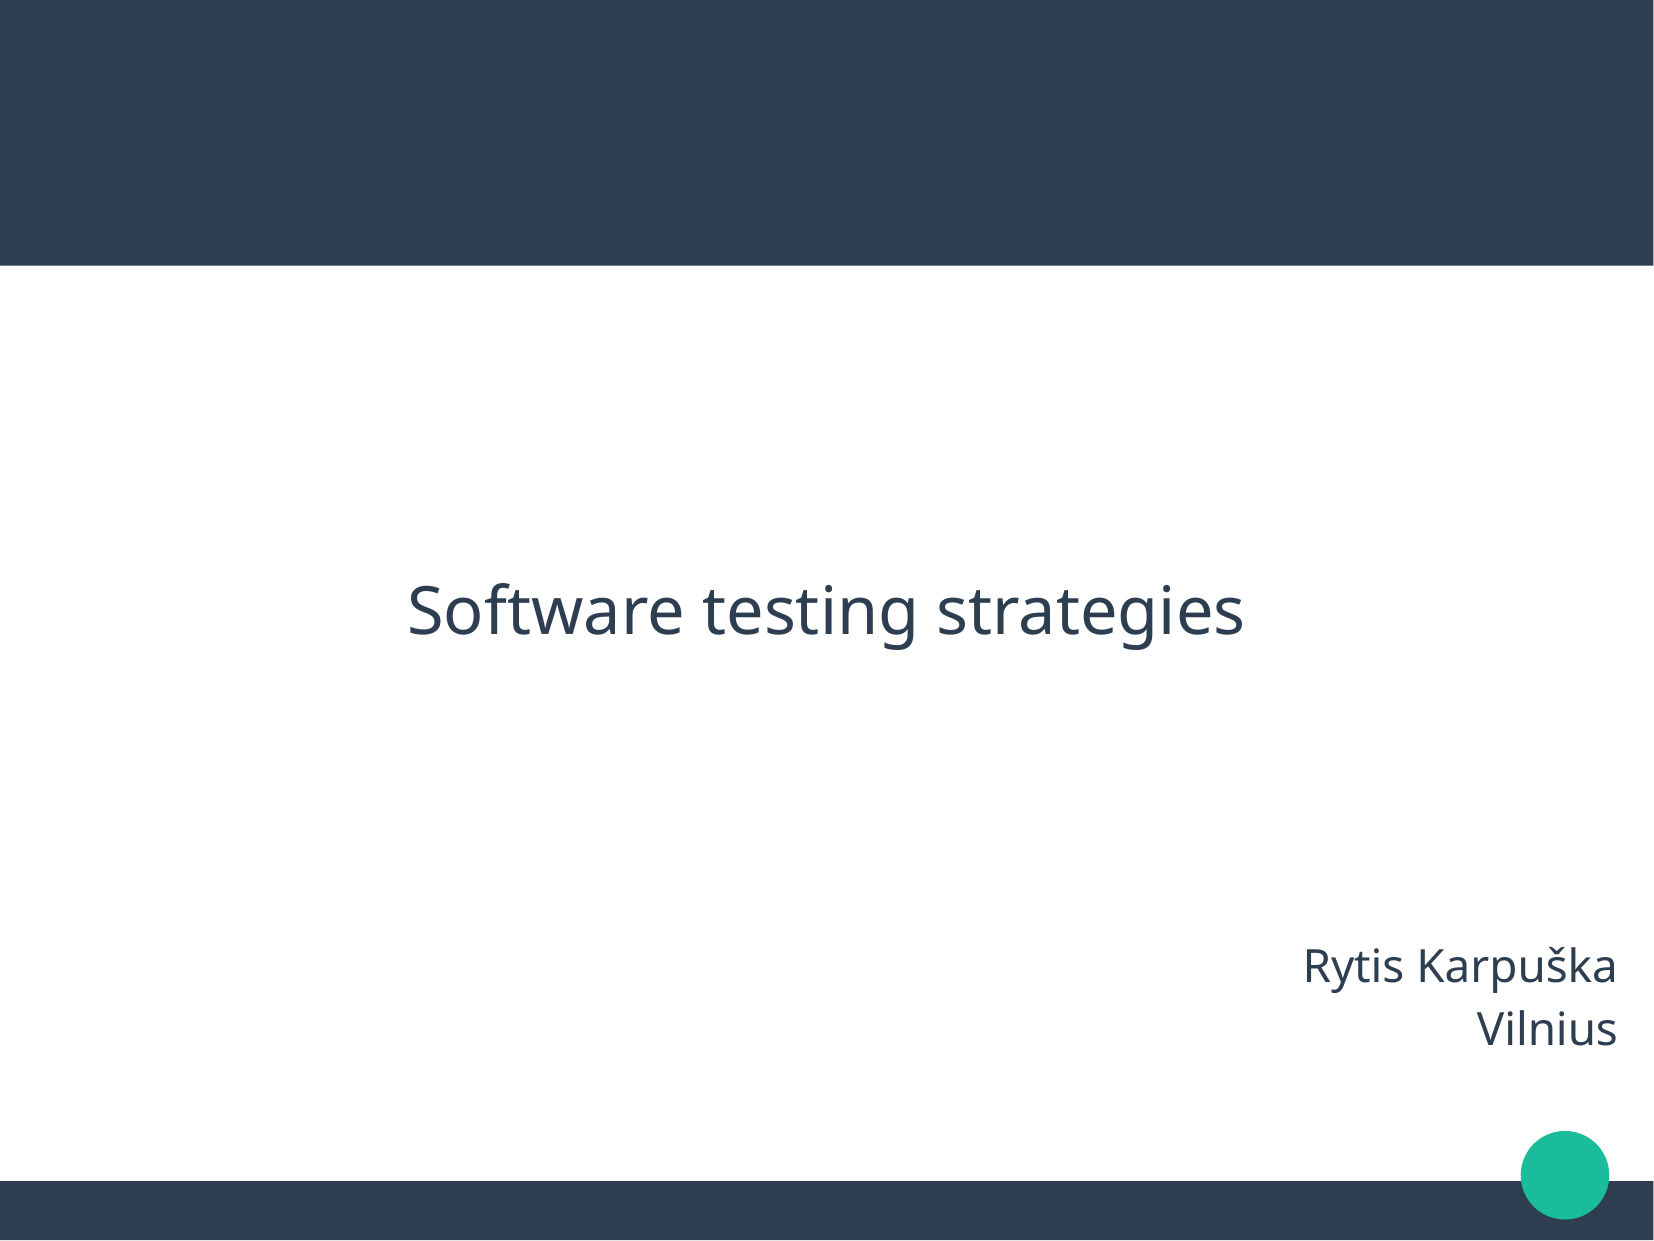

# Software testing strategies
Rytis Karpuška
Vilnius